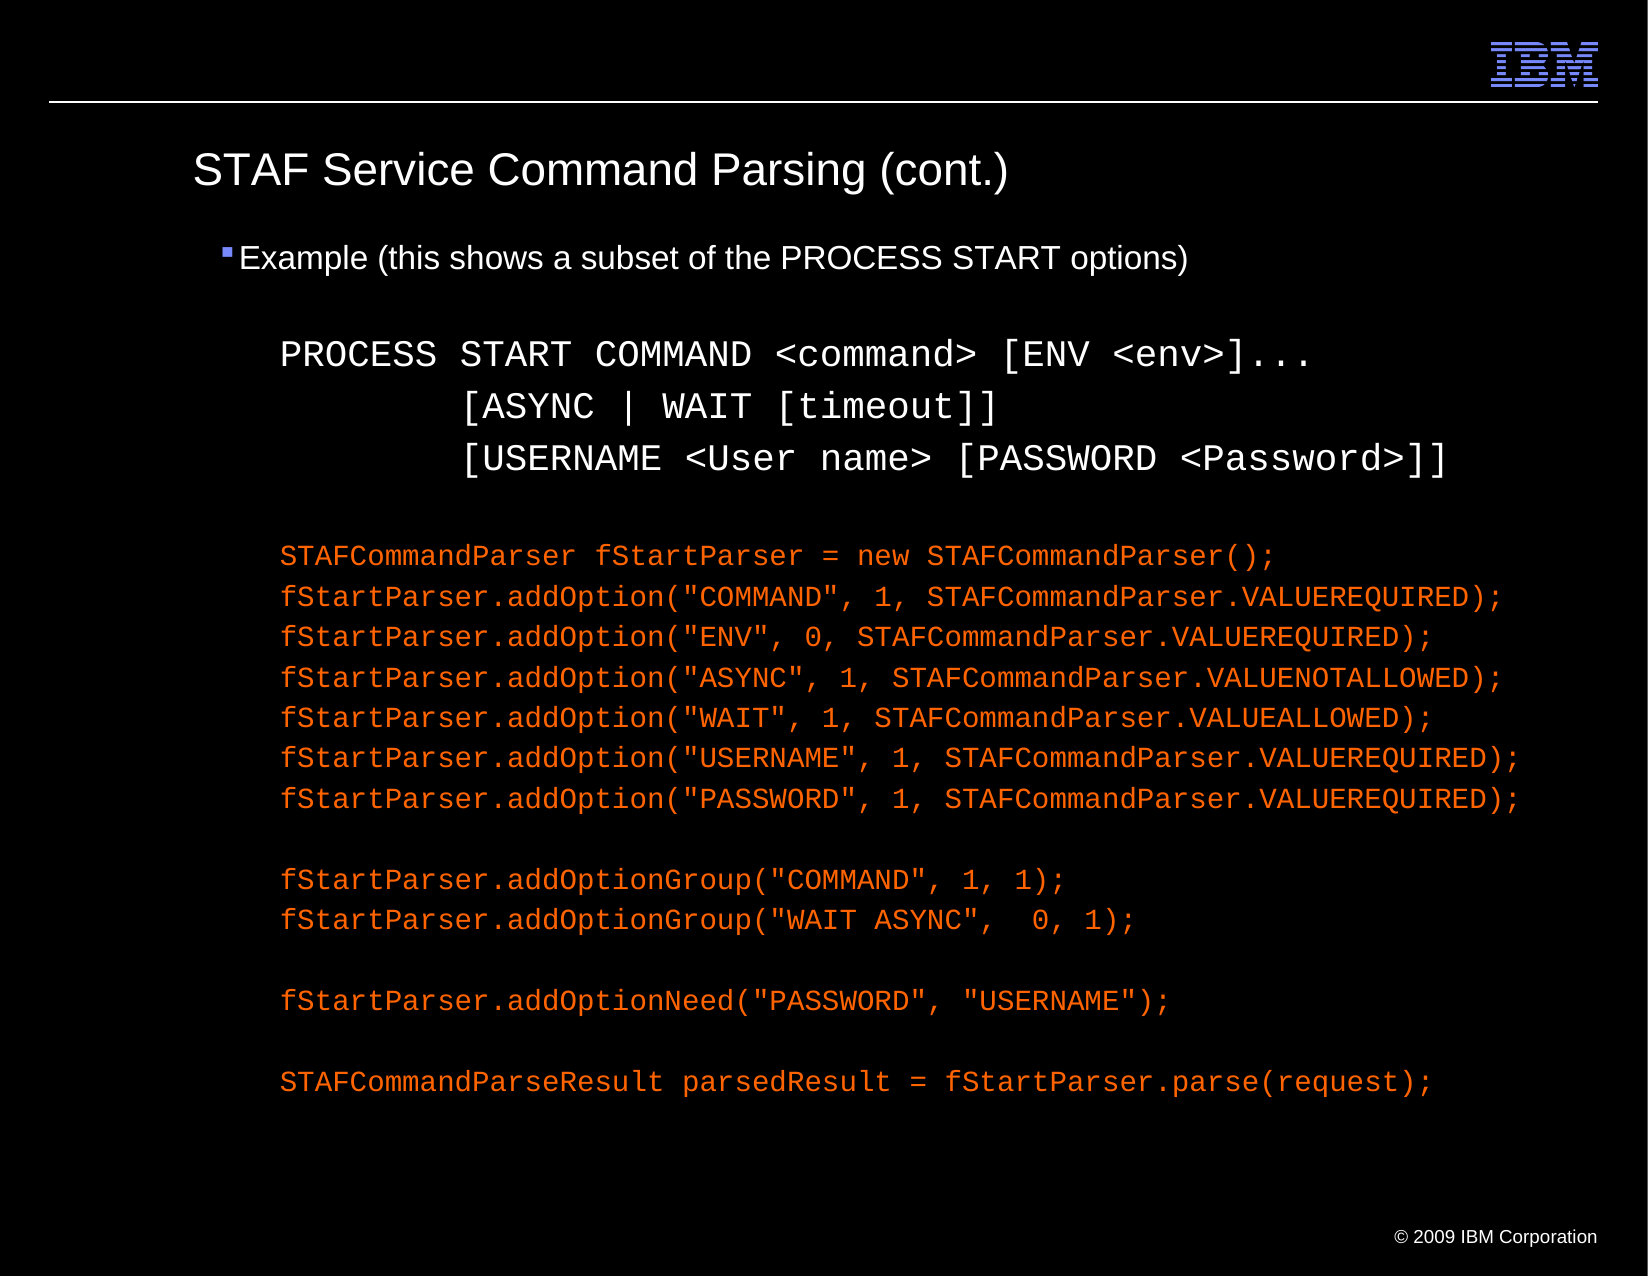

# STAF Service Command Parsing (cont.)
Example (this shows a subset of the PROCESS START options)
PROCESS START COMMAND <command> [ENV <env>]...
 [ASYNC | WAIT [timeout]]
 [USERNAME <User name> [PASSWORD <Password>]]
STAFCommandParser fStartParser = new STAFCommandParser();
fStartParser.addOption("COMMAND", 1, STAFCommandParser.VALUEREQUIRED);
fStartParser.addOption("ENV", 0, STAFCommandParser.VALUEREQUIRED);
fStartParser.addOption("ASYNC", 1, STAFCommandParser.VALUENOTALLOWED);
fStartParser.addOption("WAIT", 1, STAFCommandParser.VALUEALLOWED);
fStartParser.addOption("USERNAME", 1, STAFCommandParser.VALUEREQUIRED);
fStartParser.addOption("PASSWORD", 1, STAFCommandParser.VALUEREQUIRED);
fStartParser.addOptionGroup("COMMAND", 1, 1);
fStartParser.addOptionGroup("WAIT ASYNC", 0, 1);
fStartParser.addOptionNeed("PASSWORD", "USERNAME");
STAFCommandParseResult parsedResult = fStartParser.parse(request);